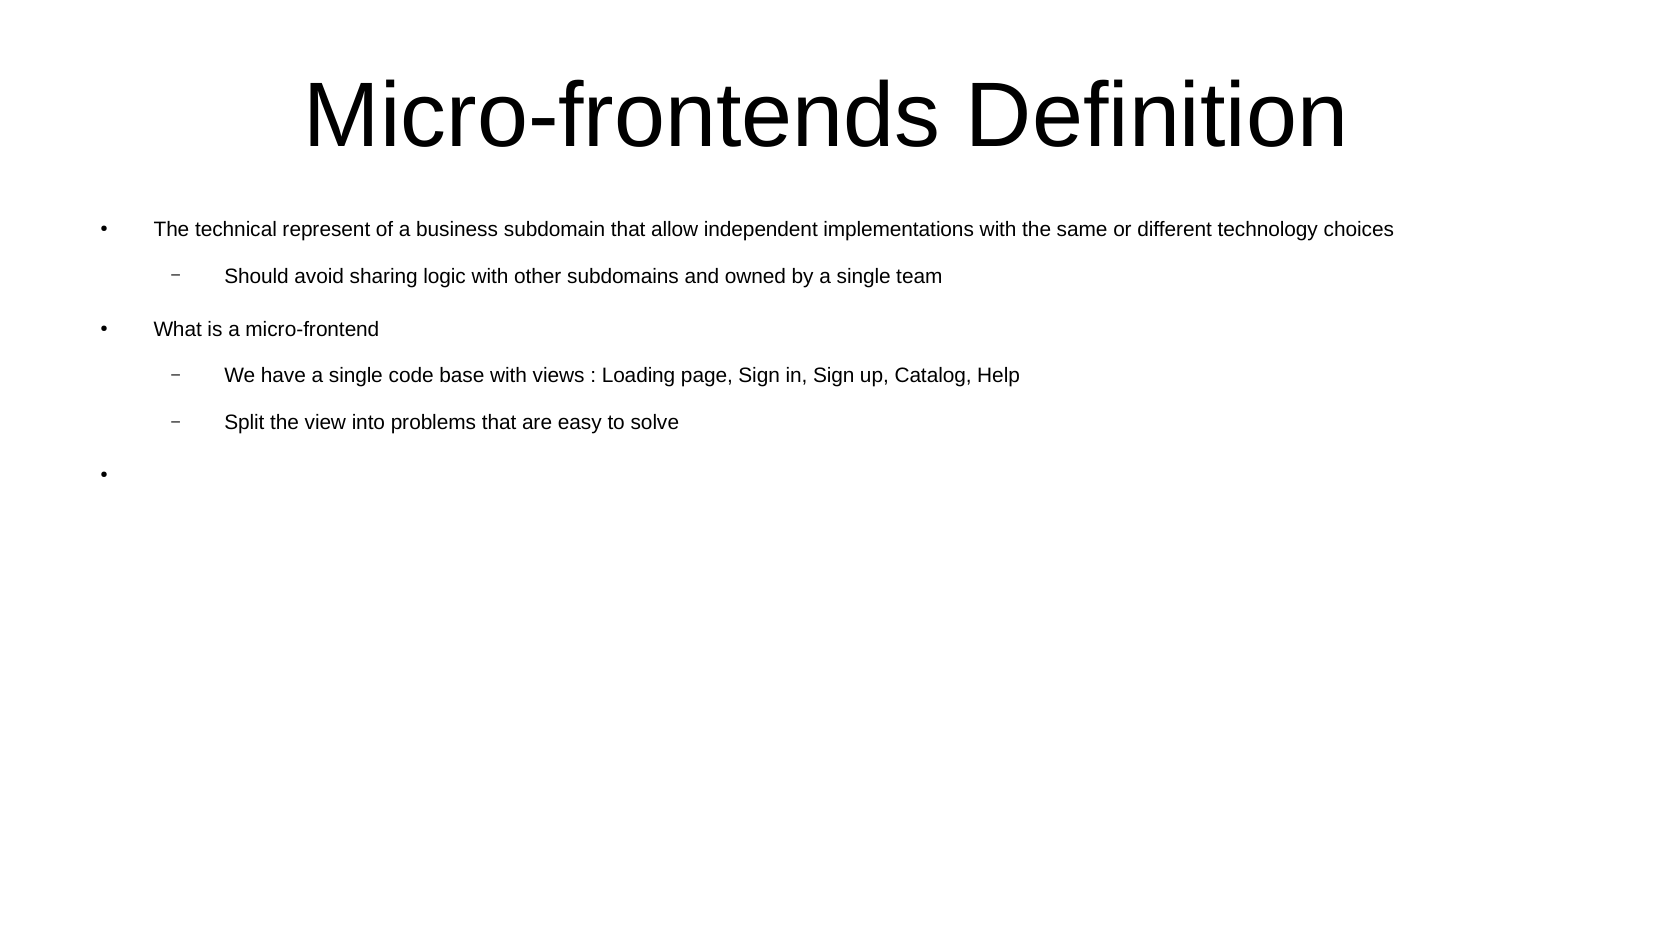

# Micro-frontends Definition
The technical represent of a business subdomain that allow independent implementations with the same or different technology choices
Should avoid sharing logic with other subdomains and owned by a single team
What is a micro-frontend
We have a single code base with views : Loading page, Sign in, Sign up, Catalog, Help
Split the view into problems that are easy to solve